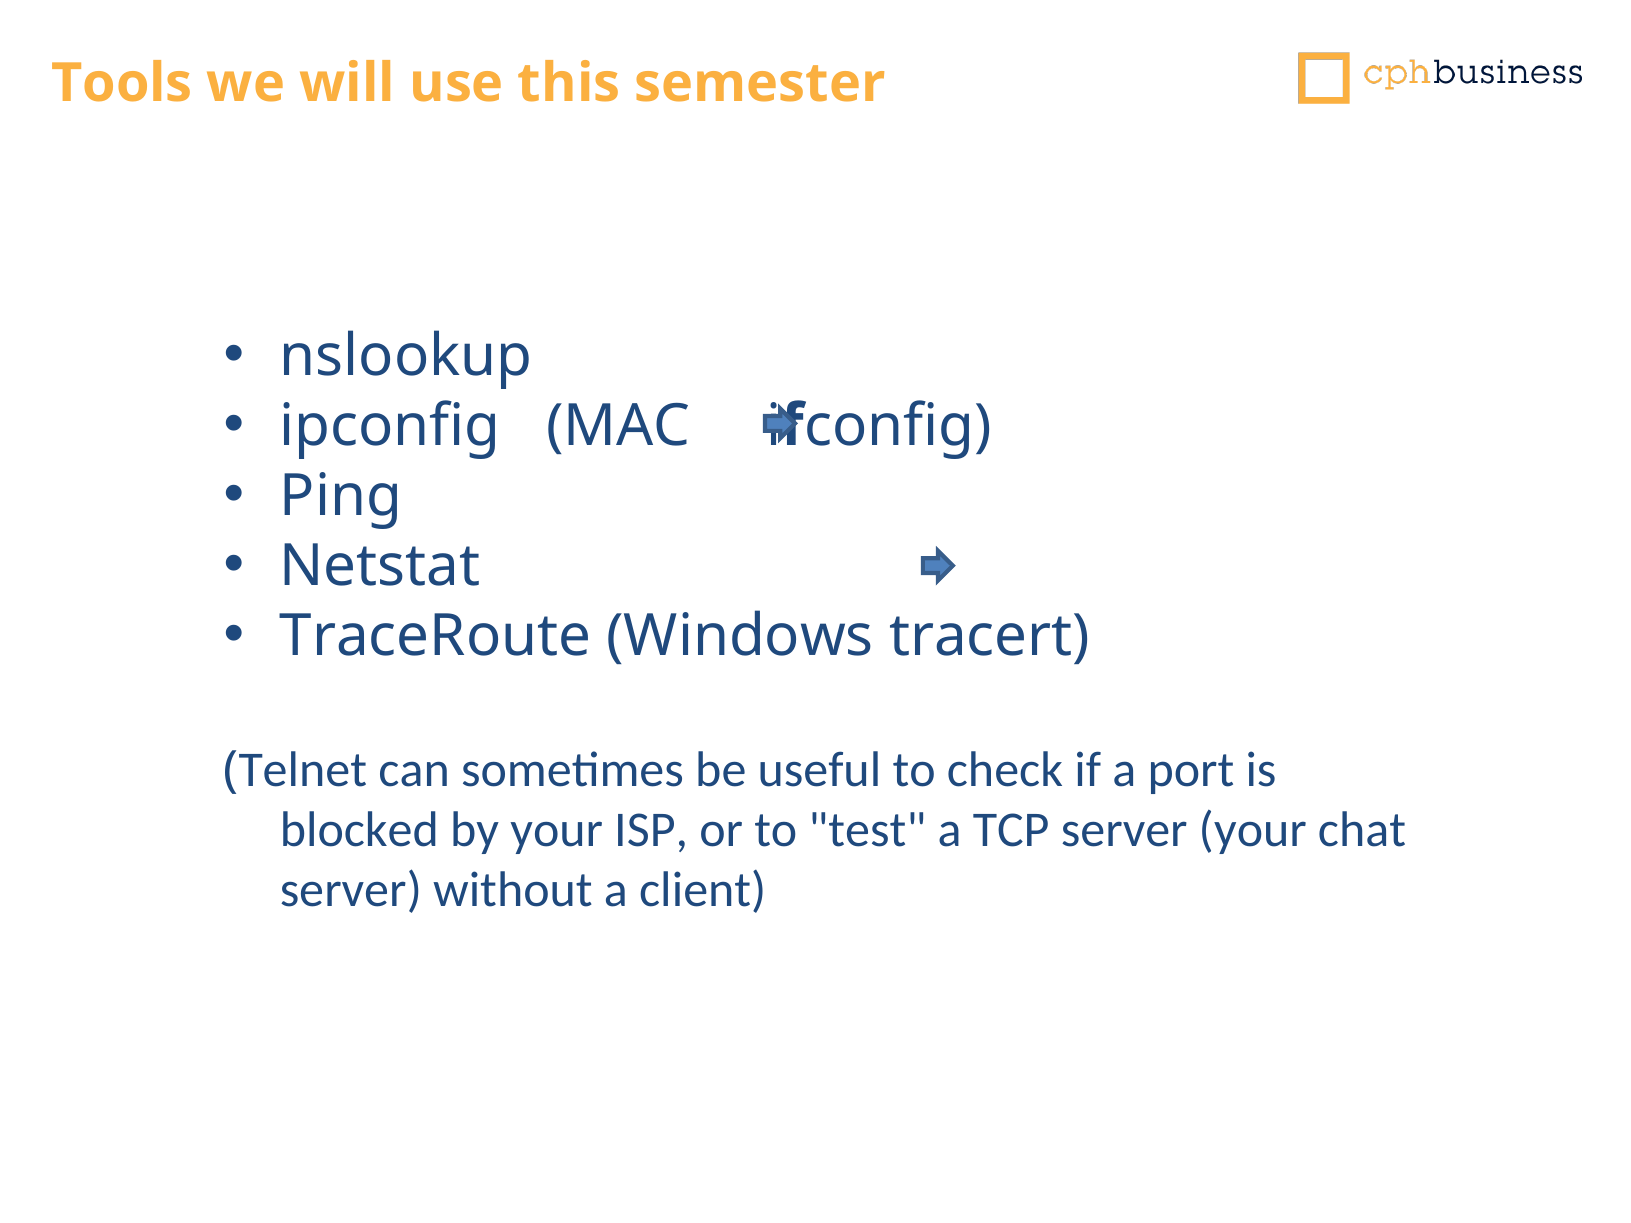

Tools we will use this semester
nslookup
ipconfig (MAC ifconfig)
Ping
Netstat
TraceRoute (Windows tracert)
(Telnet can sometimes be useful to check if a port is blocked by your ISP, or to "test" a TCP server (your chat server) without a client)